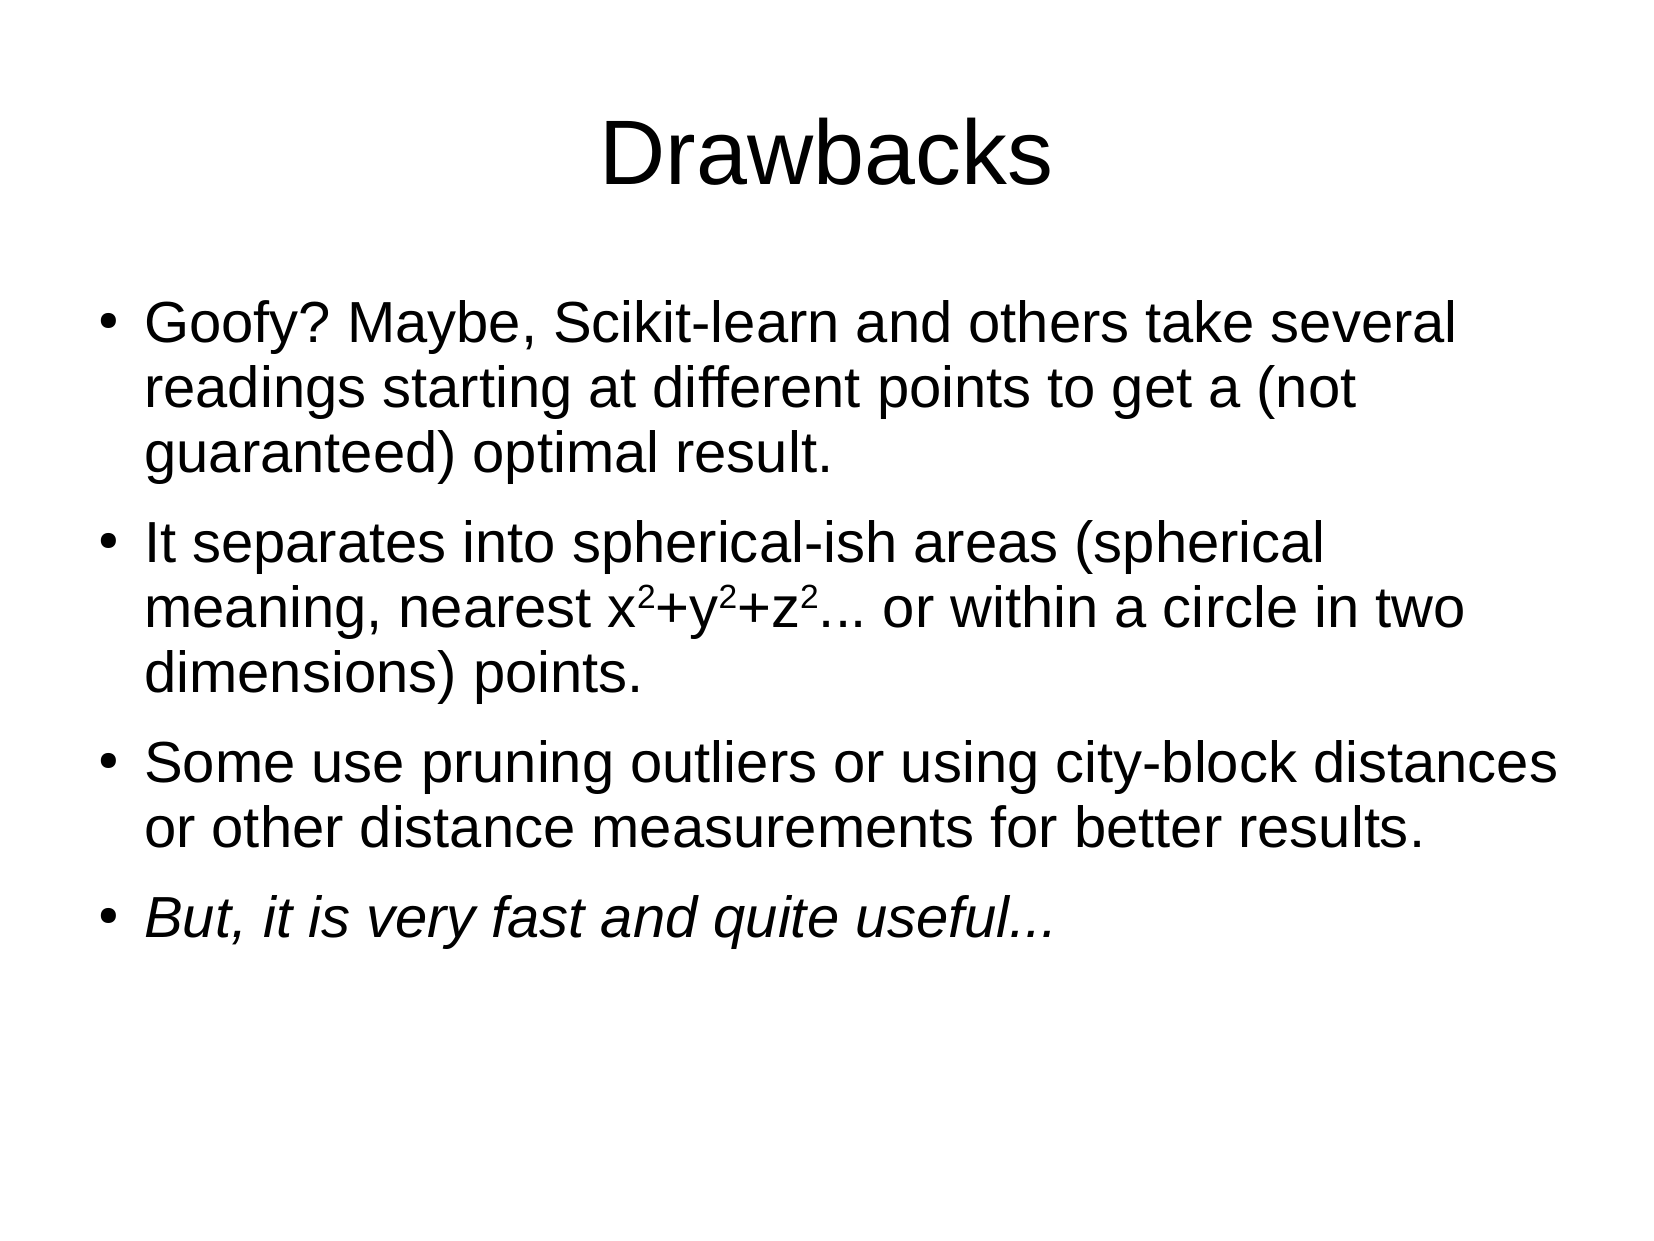

# Drawbacks
Goofy? Maybe, Scikit-learn and others take several readings starting at different points to get a (not guaranteed) optimal result.
It separates into spherical-ish areas (spherical meaning, nearest x2+y2+z2... or within a circle in two dimensions) points.
Some use pruning outliers or using city-block distances or other distance measurements for better results.
But, it is very fast and quite useful...